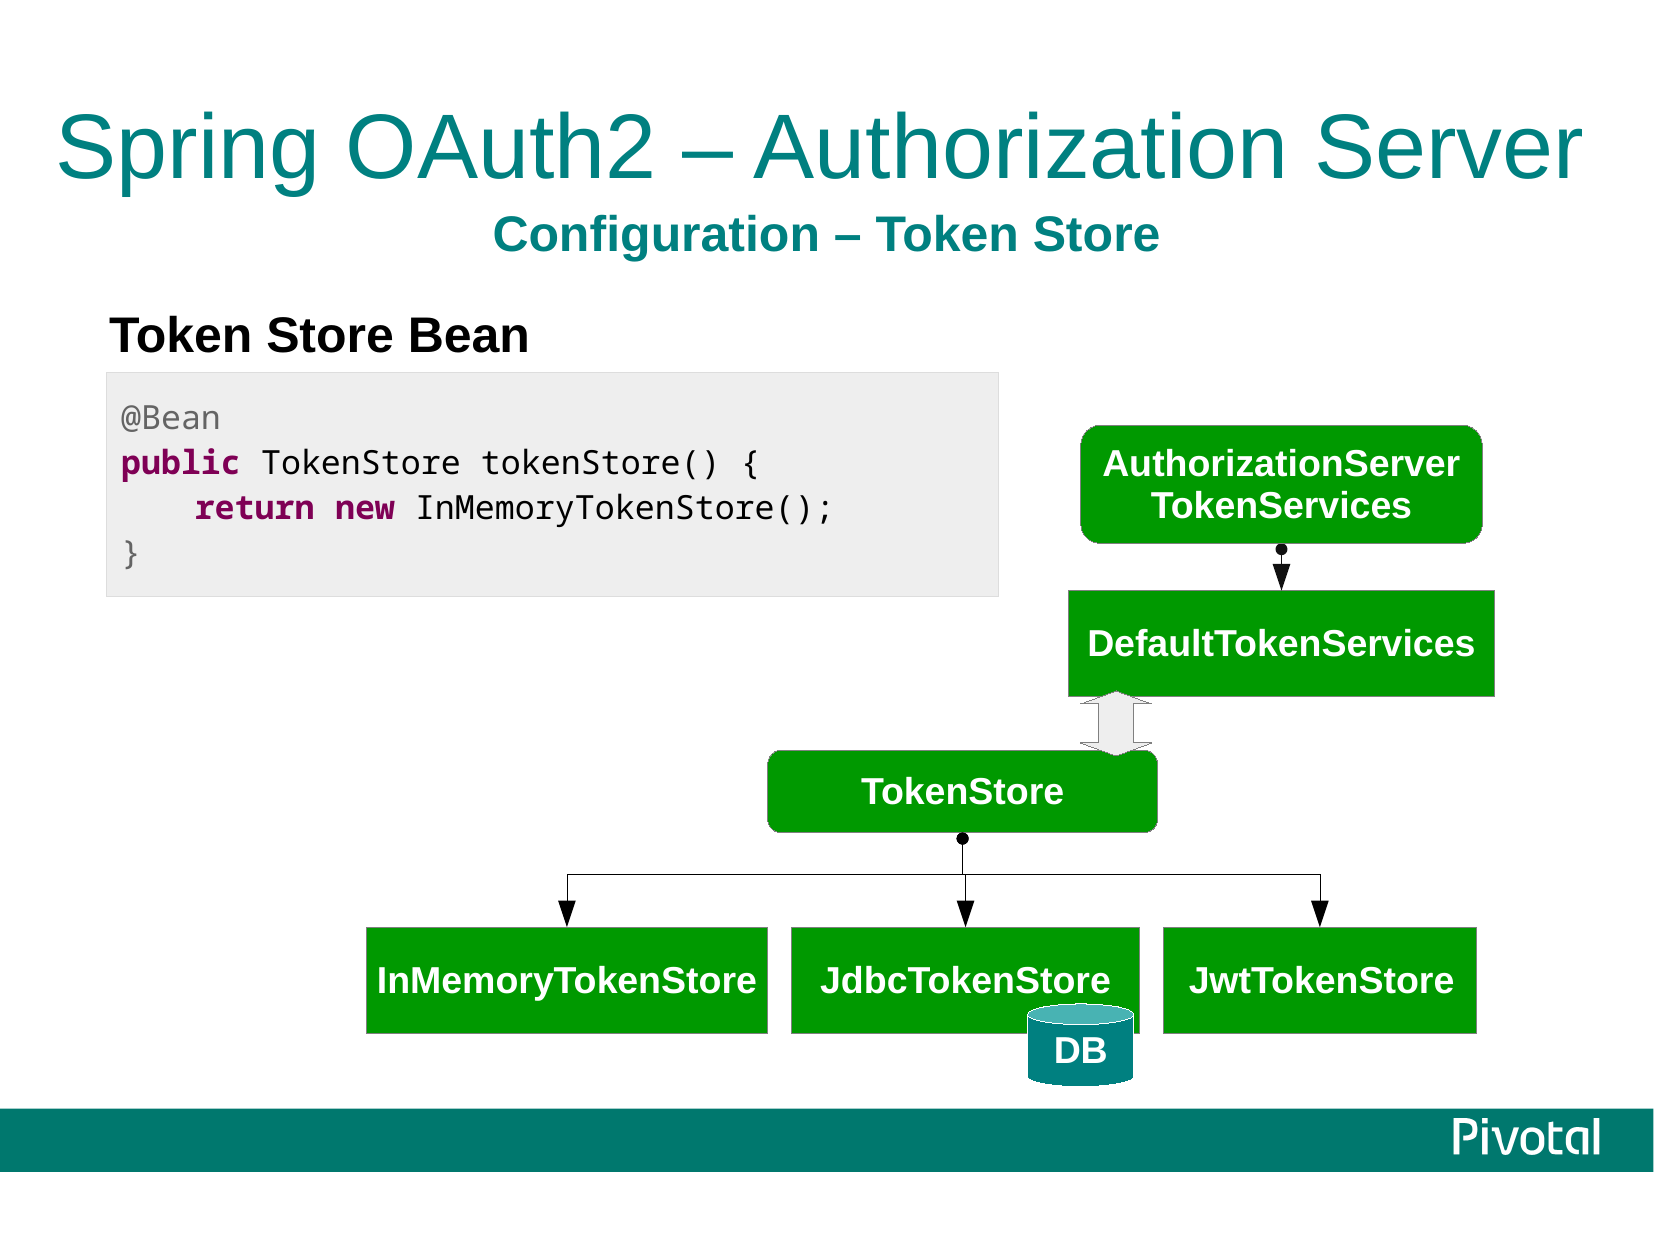

# Spring OAuth2 – Authorization Server
Configuration – Token Store
Token Store Bean
@Bean
public TokenStore tokenStore() {
	return new InMemoryTokenStore();
}
AuthorizationServer
TokenServices
DefaultTokenServices
TokenStore
InMemoryTokenStore
JdbcTokenStore
 JwtTokenStore
DB